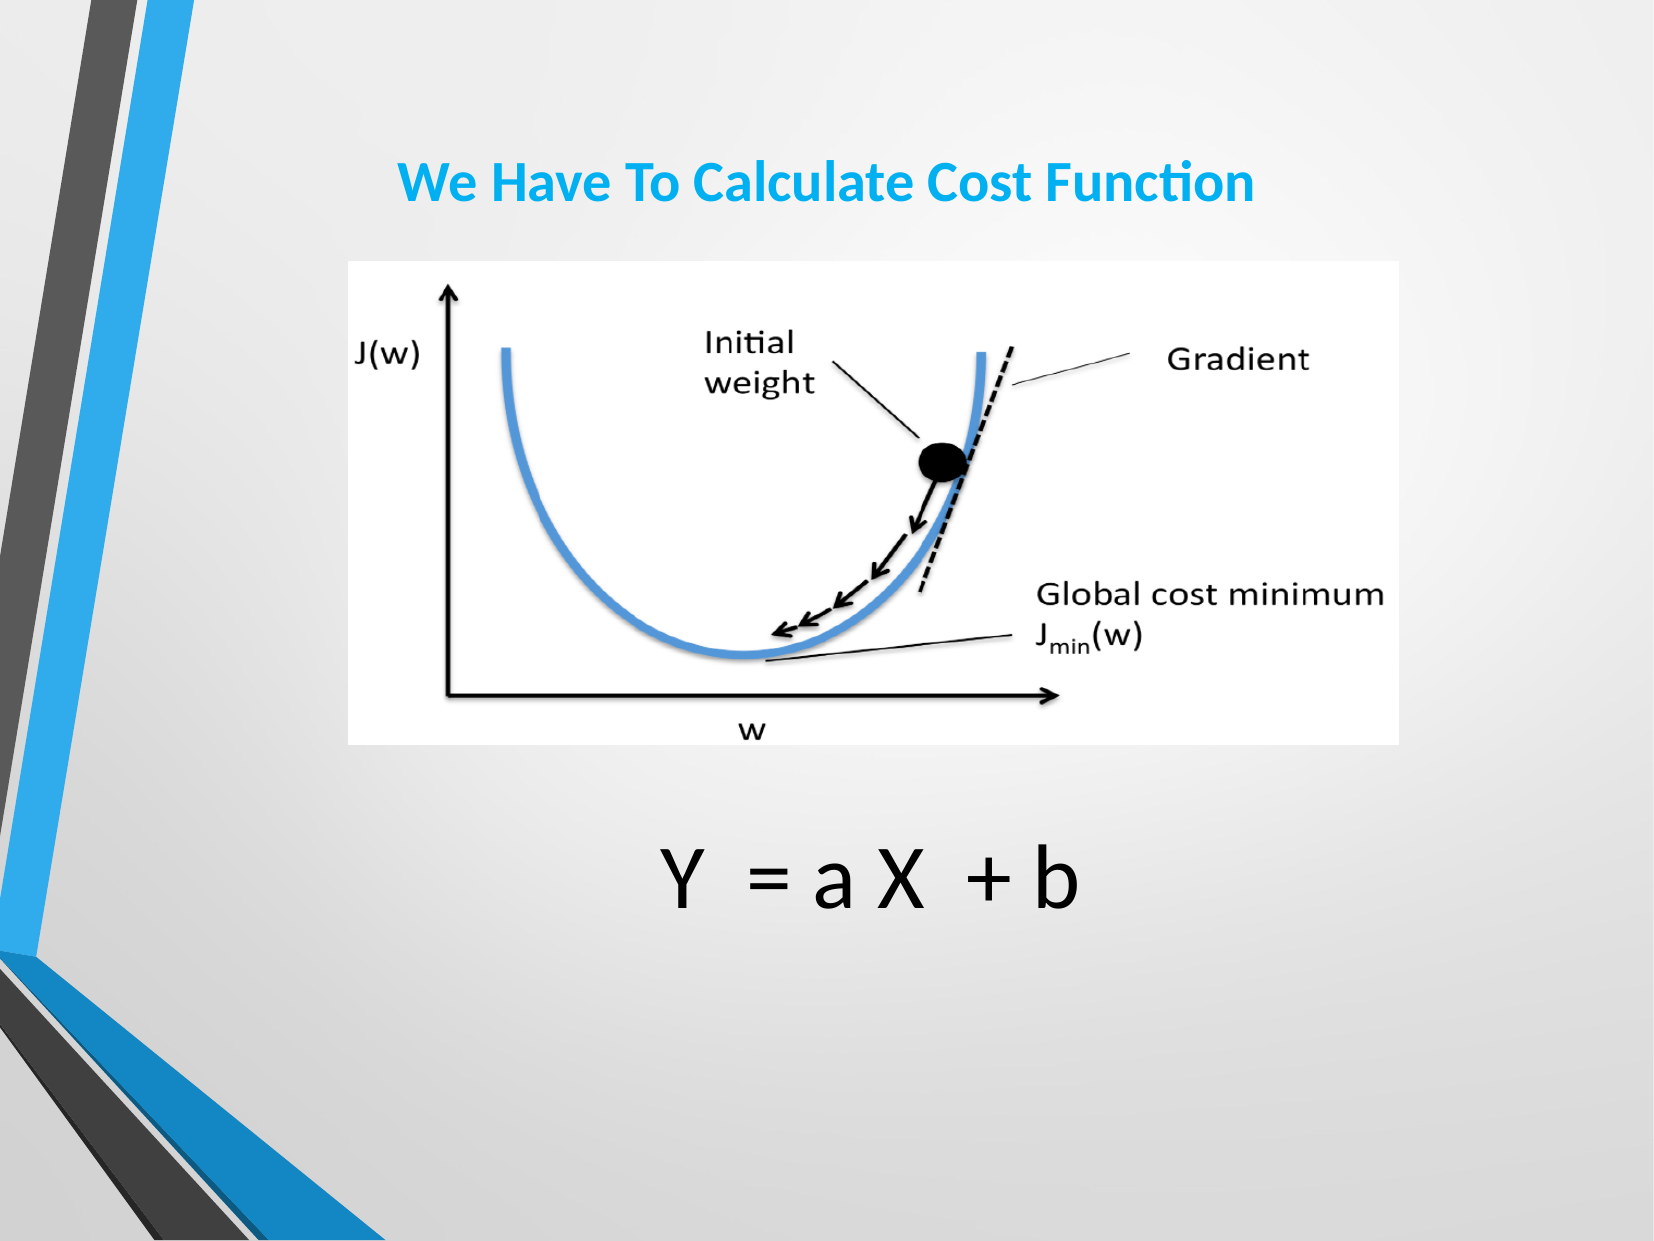

We Have To Calculate Cost Function
Y = a X + b